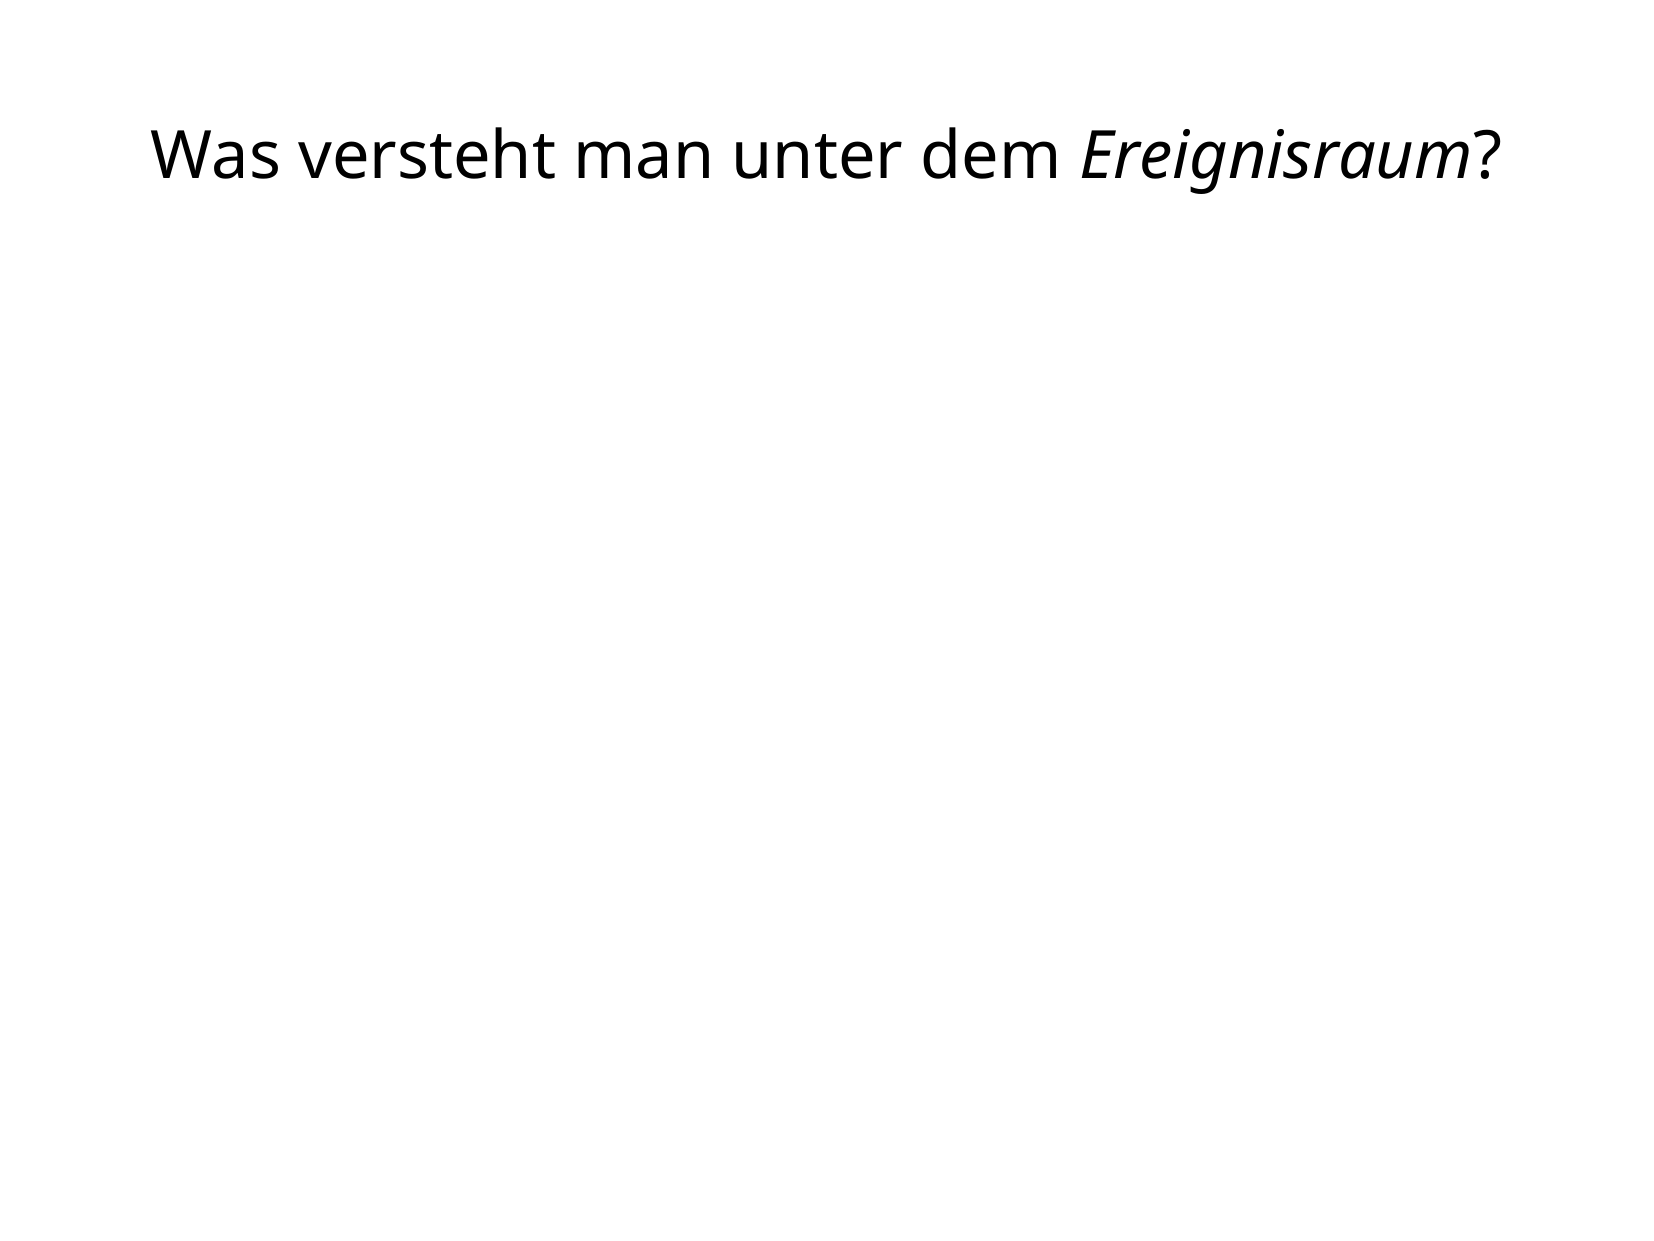

# Was versteht man unter dem Ereignisraum?